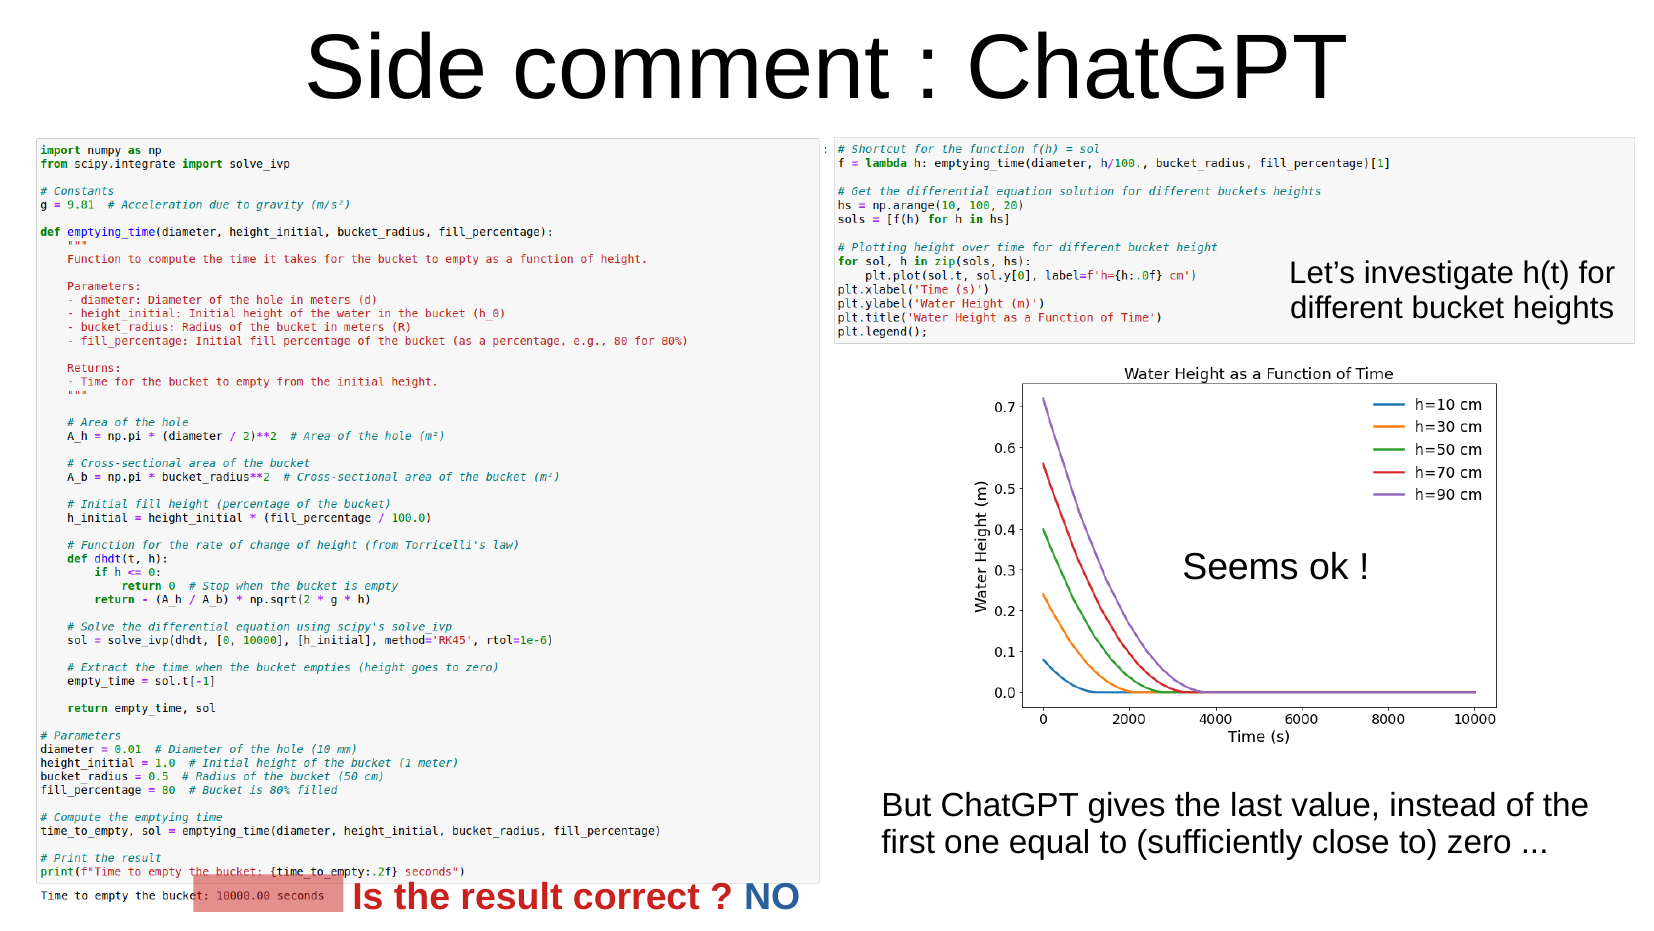

# Side comment : ChatGPT
Let’s investigate h(t) for different bucket heights
Seems ok !
But ChatGPT gives the last value, instead of the first one equal to (sufficiently close to) zero ...
Is the result correct ? NO